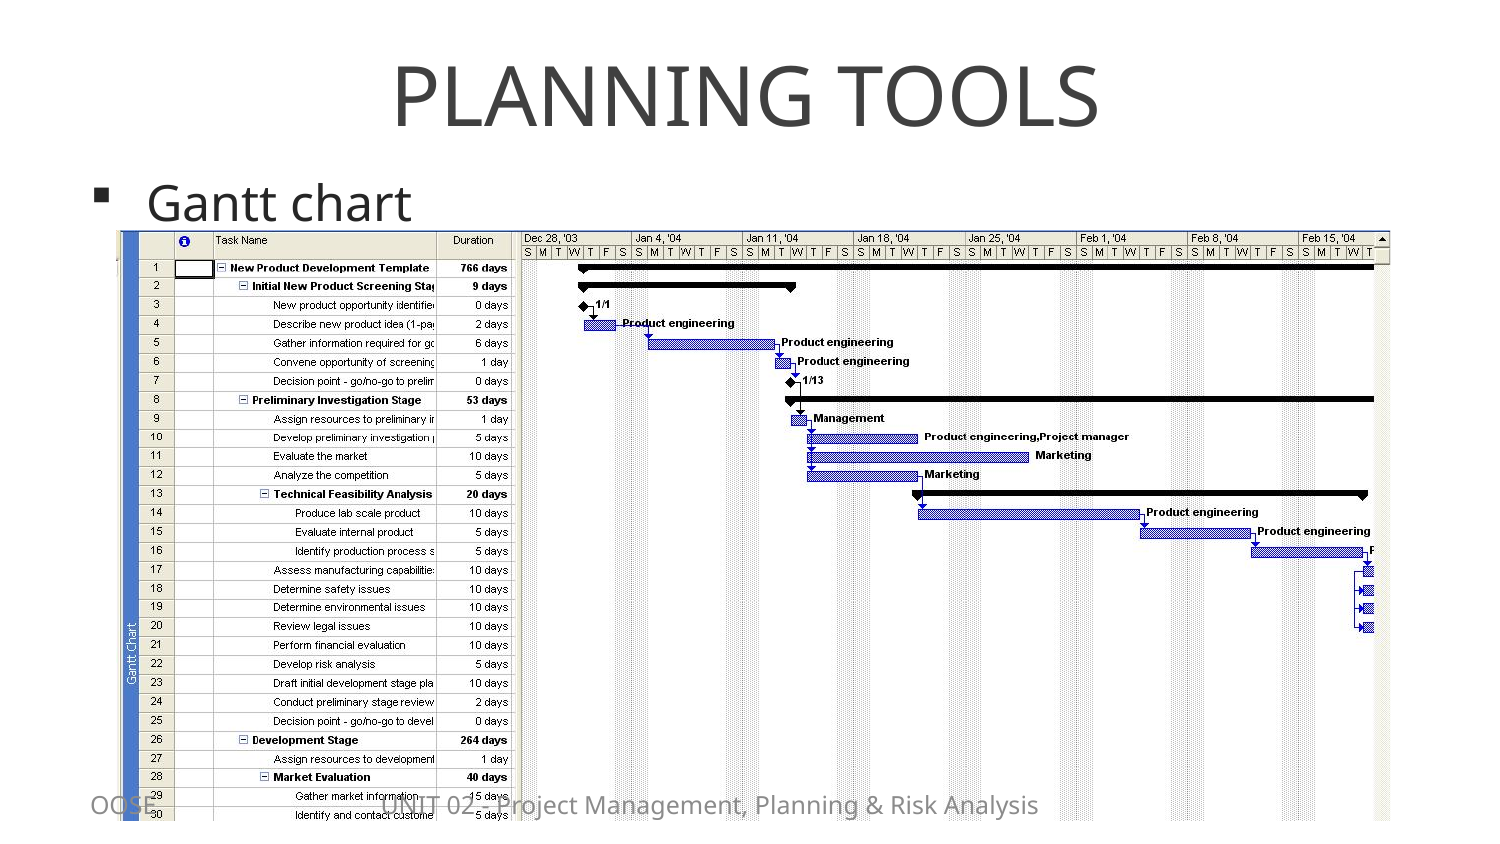

# Planning tools
Gantt chart
OOSE
UNIT 02 - Project Management, Planning & Risk Analysis